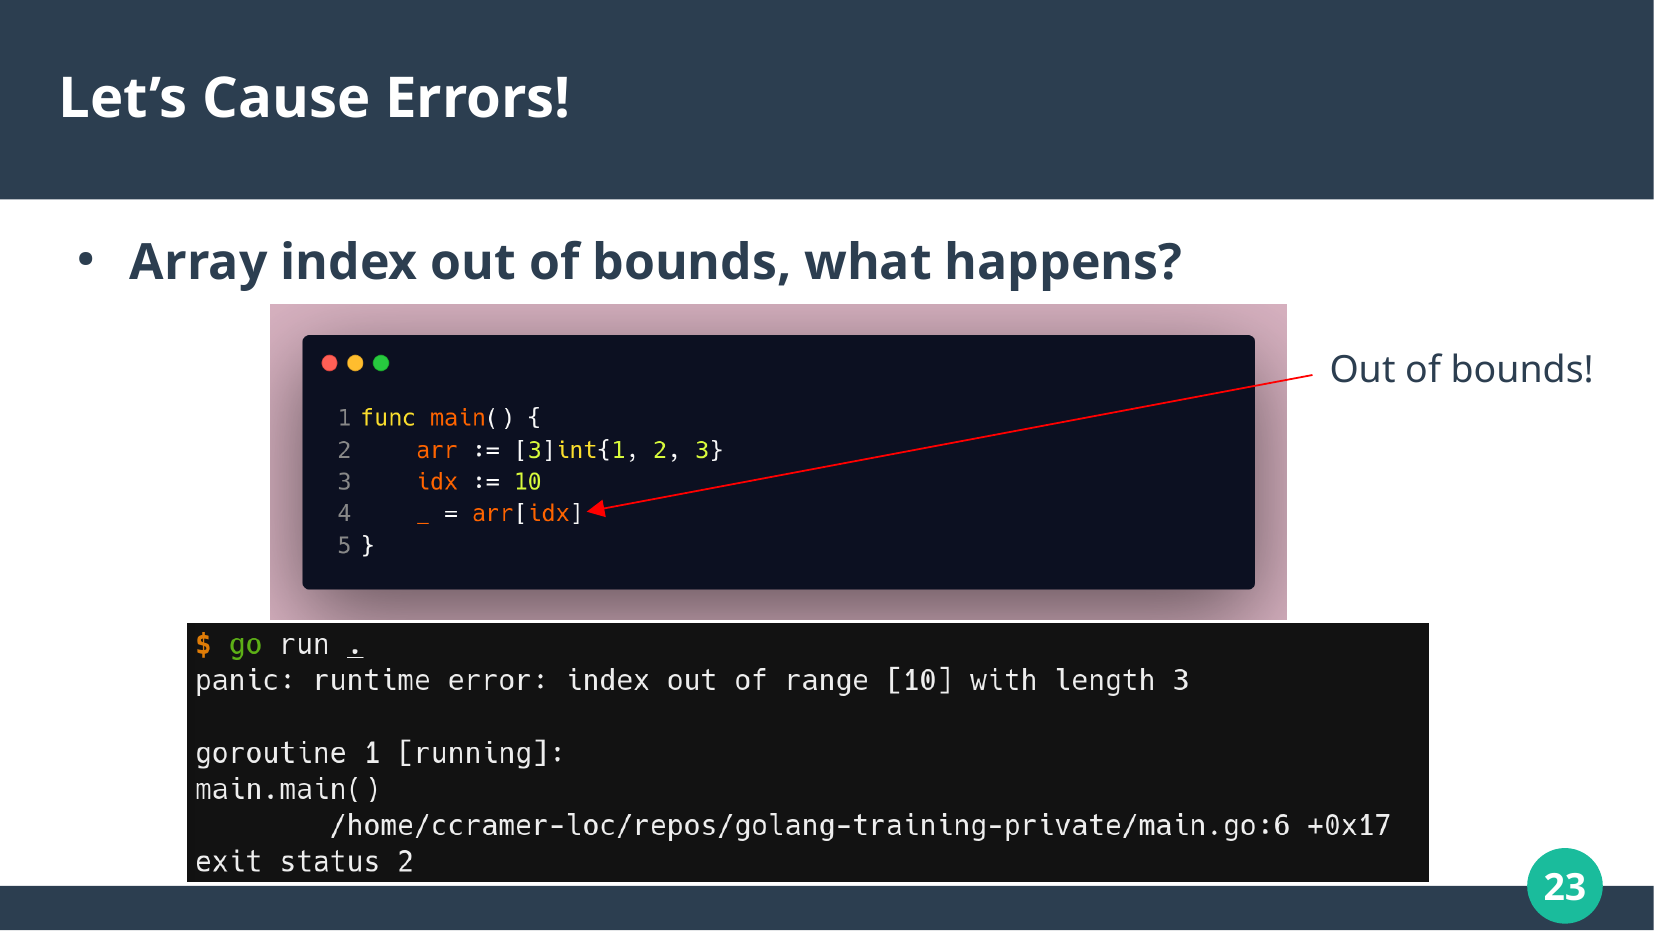

# Let’s Cause Errors!
Array index out of bounds, what happens?
Out of bounds!